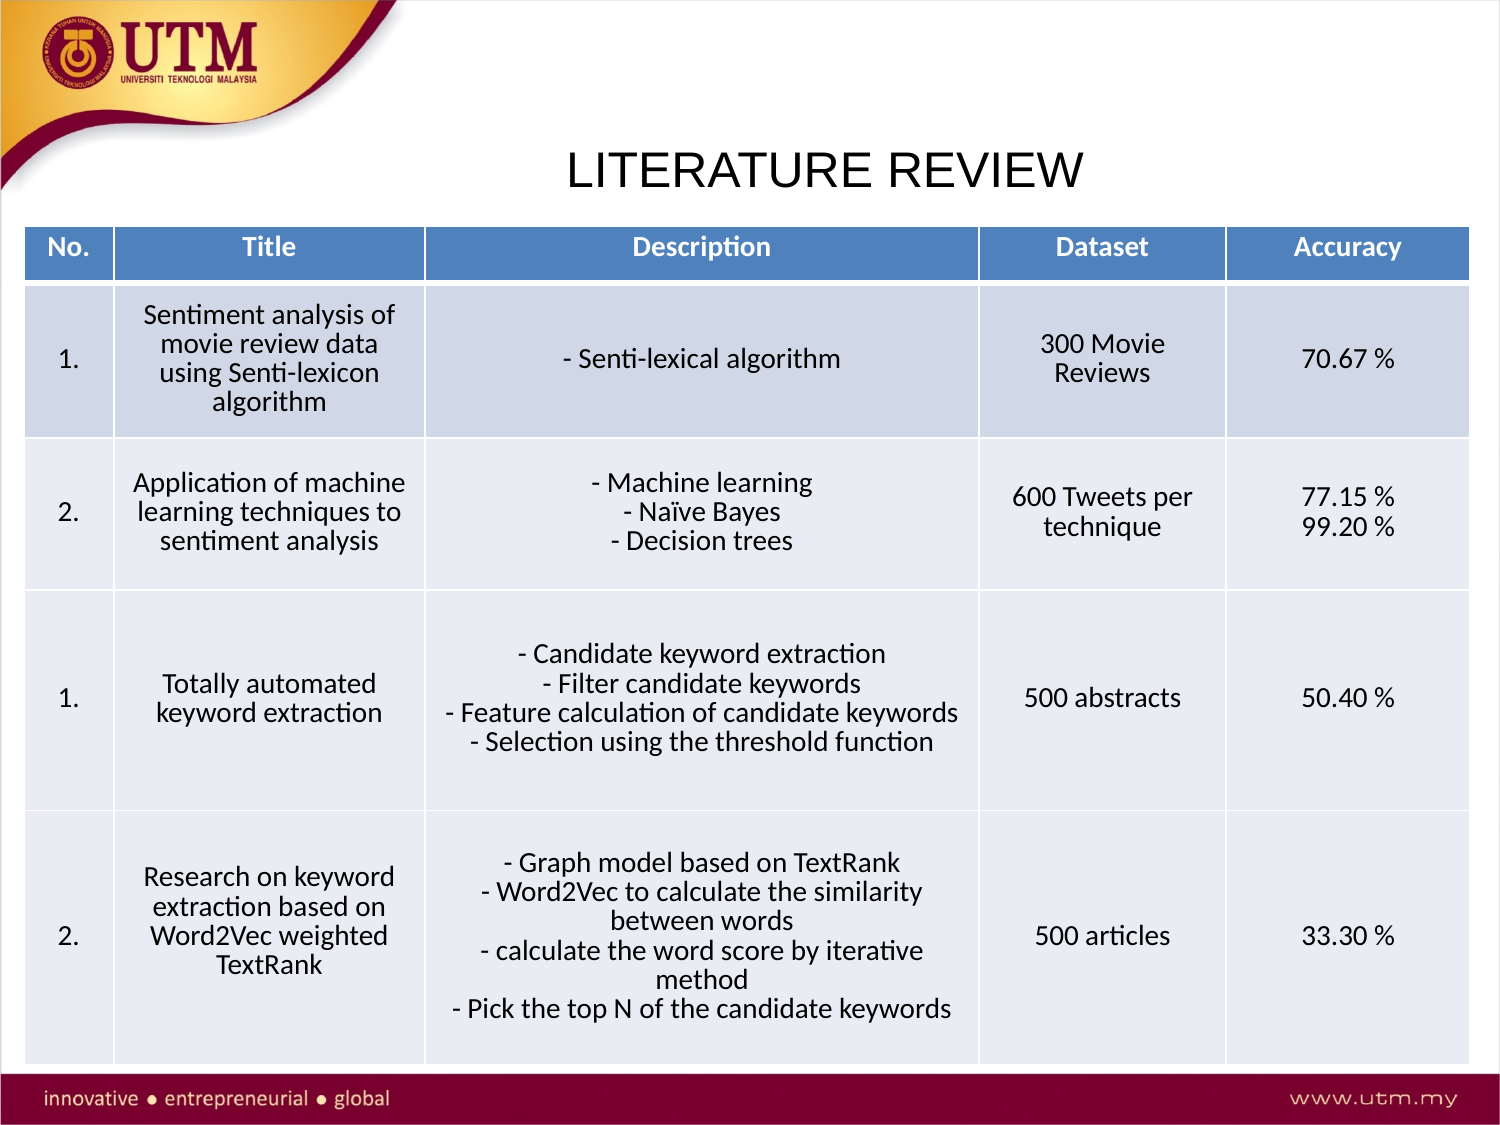

LITERATURE REVIEW
| No. | Title | Description | Dataset | Accuracy |
| --- | --- | --- | --- | --- |
| 1. | Sentiment analysis of movie review data using Senti-lexicon algorithm | - Senti-lexical algorithm | 300 Movie Reviews | 70.67 % |
| 2. | Application of machine learning techniques to sentiment analysis | - Machine learning - Naïve Bayes - Decision trees | 600 Tweets per technique | 77.15 % 99.20 % |
| 1. | Totally automated keyword extraction | - Candidate keyword extraction - Filter candidate keywords - Feature calculation of candidate keywords - Selection using the threshold function | 500 abstracts | 50.40 % |
| 2. | Research on keyword extraction based on Word2Vec weighted TextRank | - Graph model based on TextRank - Word2Vec to calculate the similarity between words - calculate the word score by iterative method - Pick the top N of the candidate keywords | 500 articles | 33.30 % |